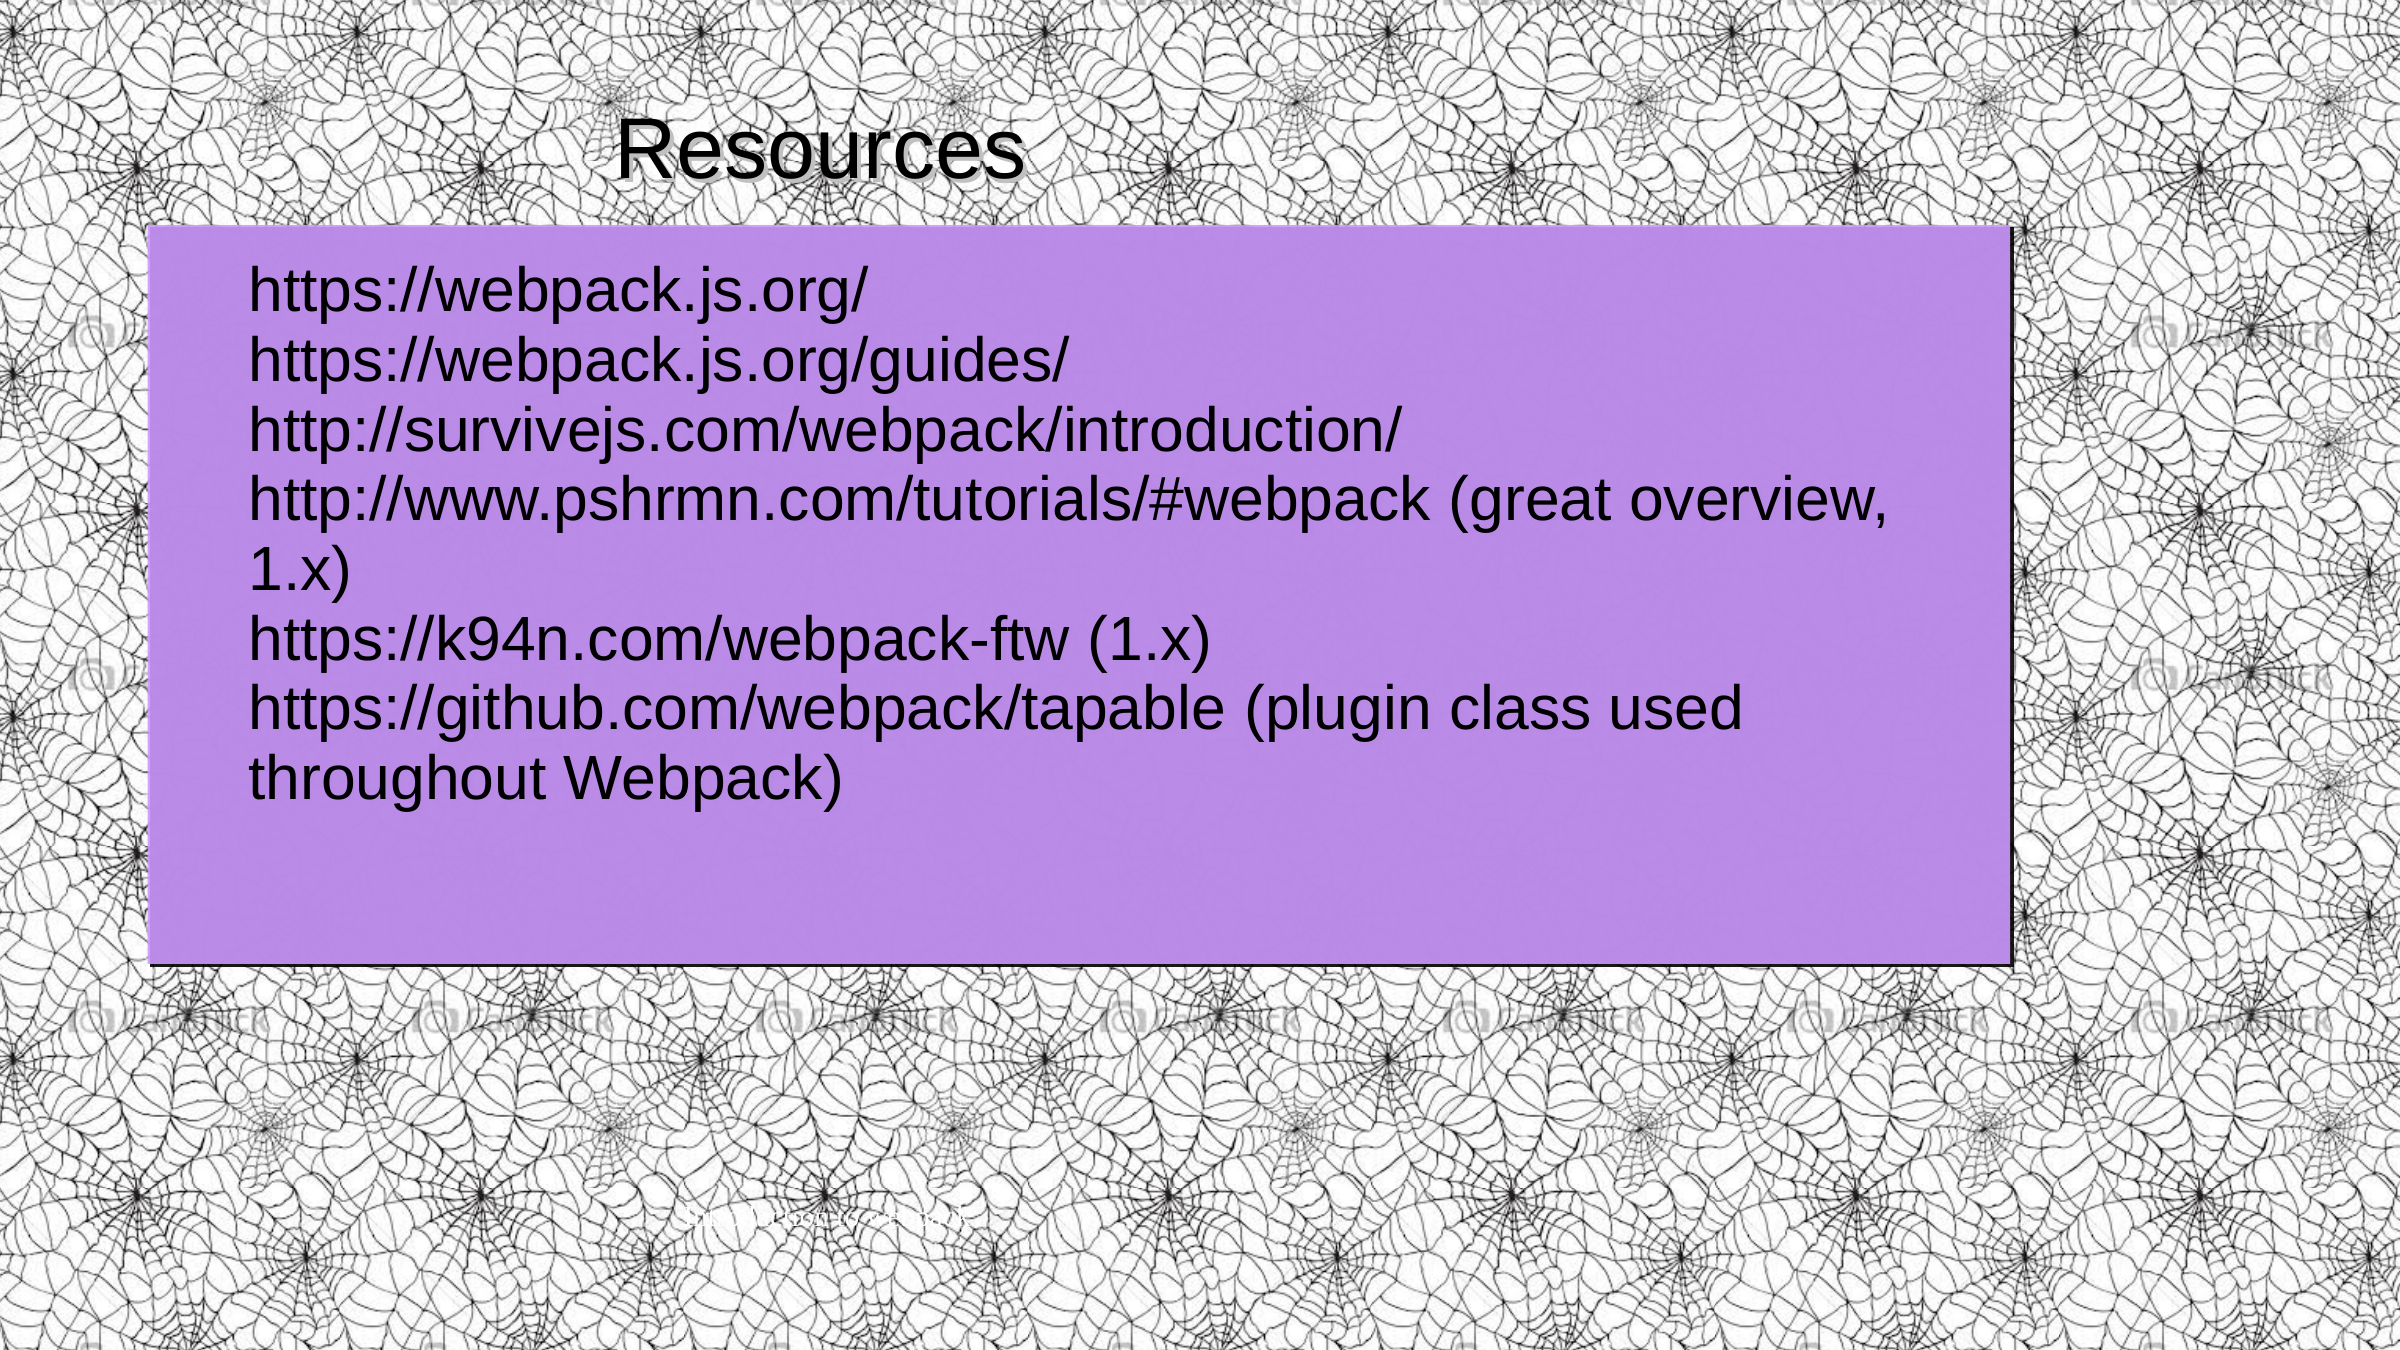

# Resources
https://webpack.js.org/
https://webpack.js.org/guides/
http://survivejs.com/webpack/introduction/
http://www.pshrmn.com/tutorials/#webpack (great overview, 1.x)
https://k94n.com/webpack-ftw (1.x)
https://github.com/webpack/tapable (plugin class used throughout Webpack)